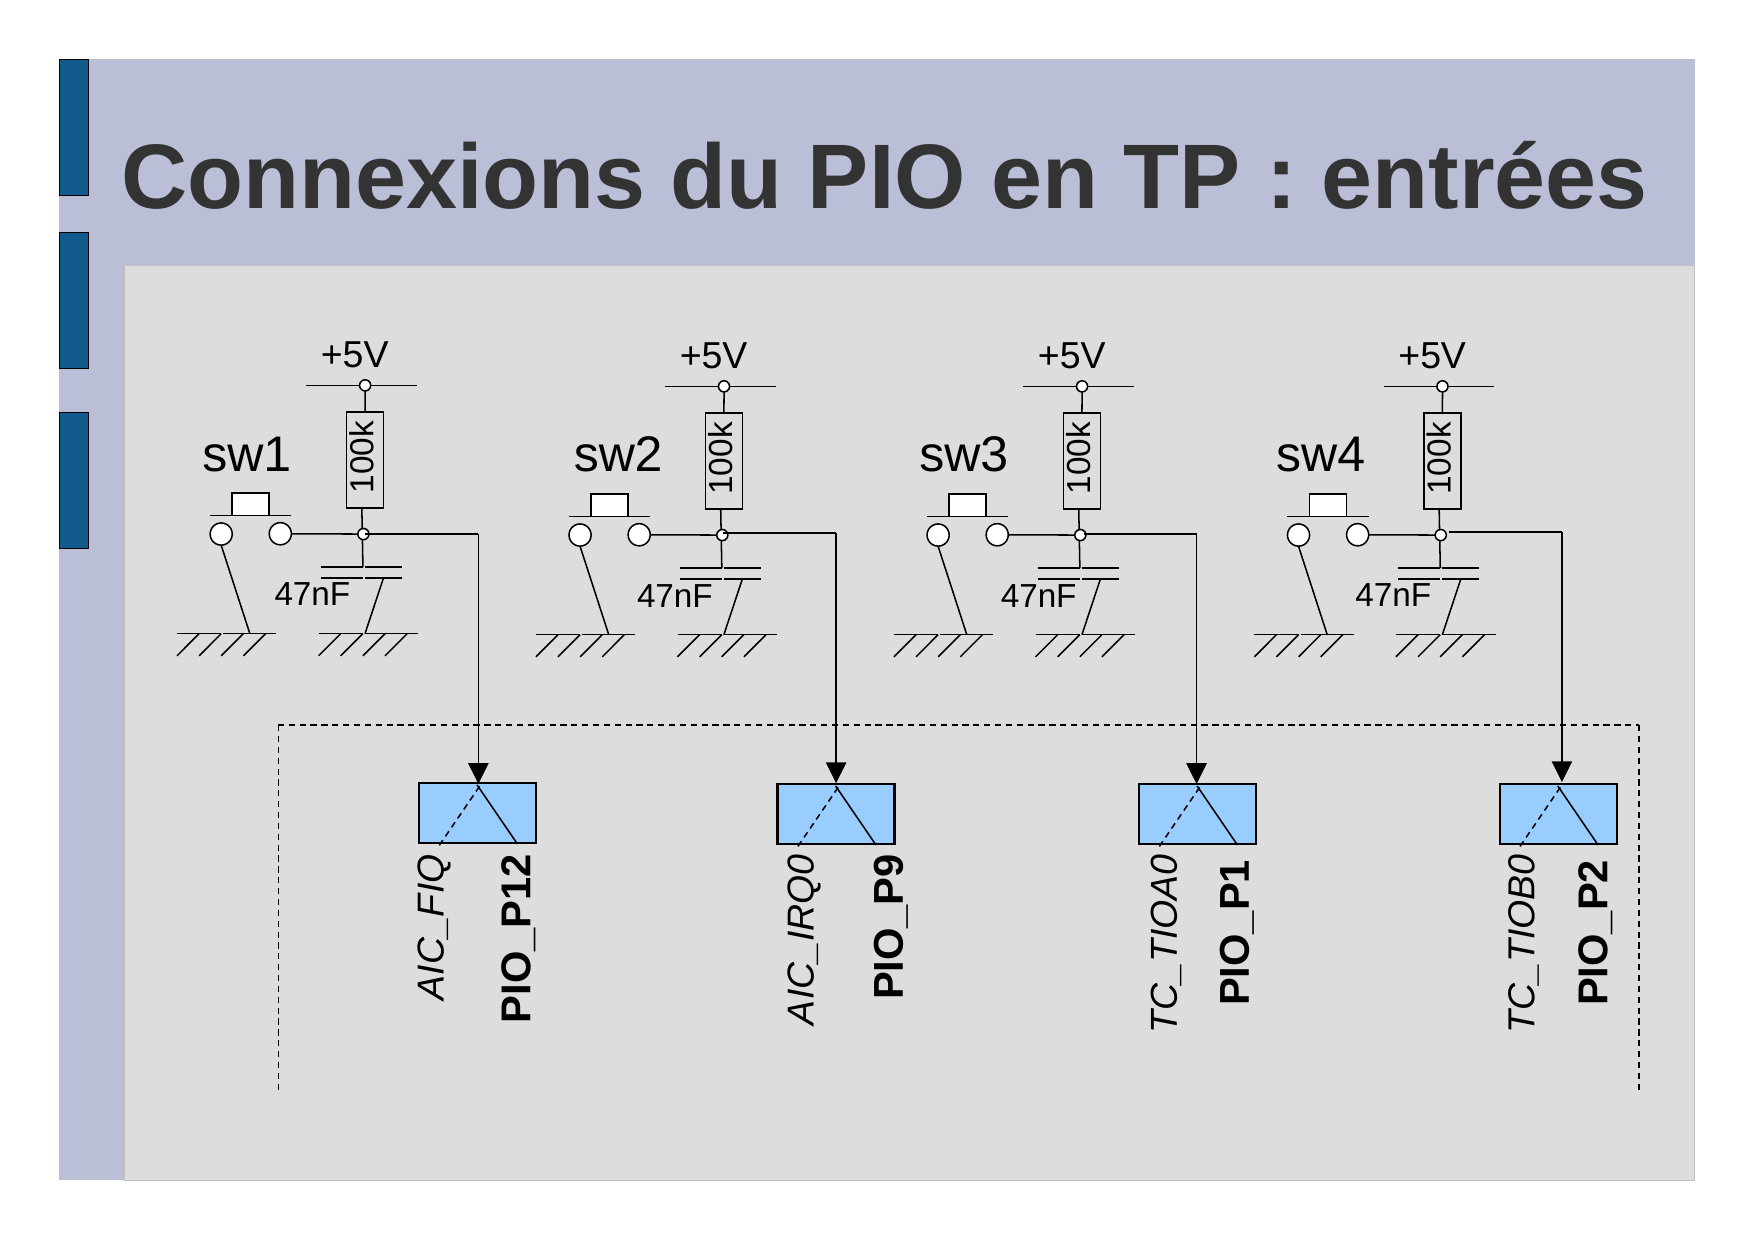

# Connexions du PIO en TP : entrées
+5V
100k
47nF
+5V
100k
47nF
+5V
100k
47nF
+5V
100k
47nF
sw1
sw2
sw3
sw4
PIO_P9
AIC_FIQ
PIO_P1
PIO_P2
PIO_P12
AIC_IRQ0
TC_TIOA0
TC_TIOB0